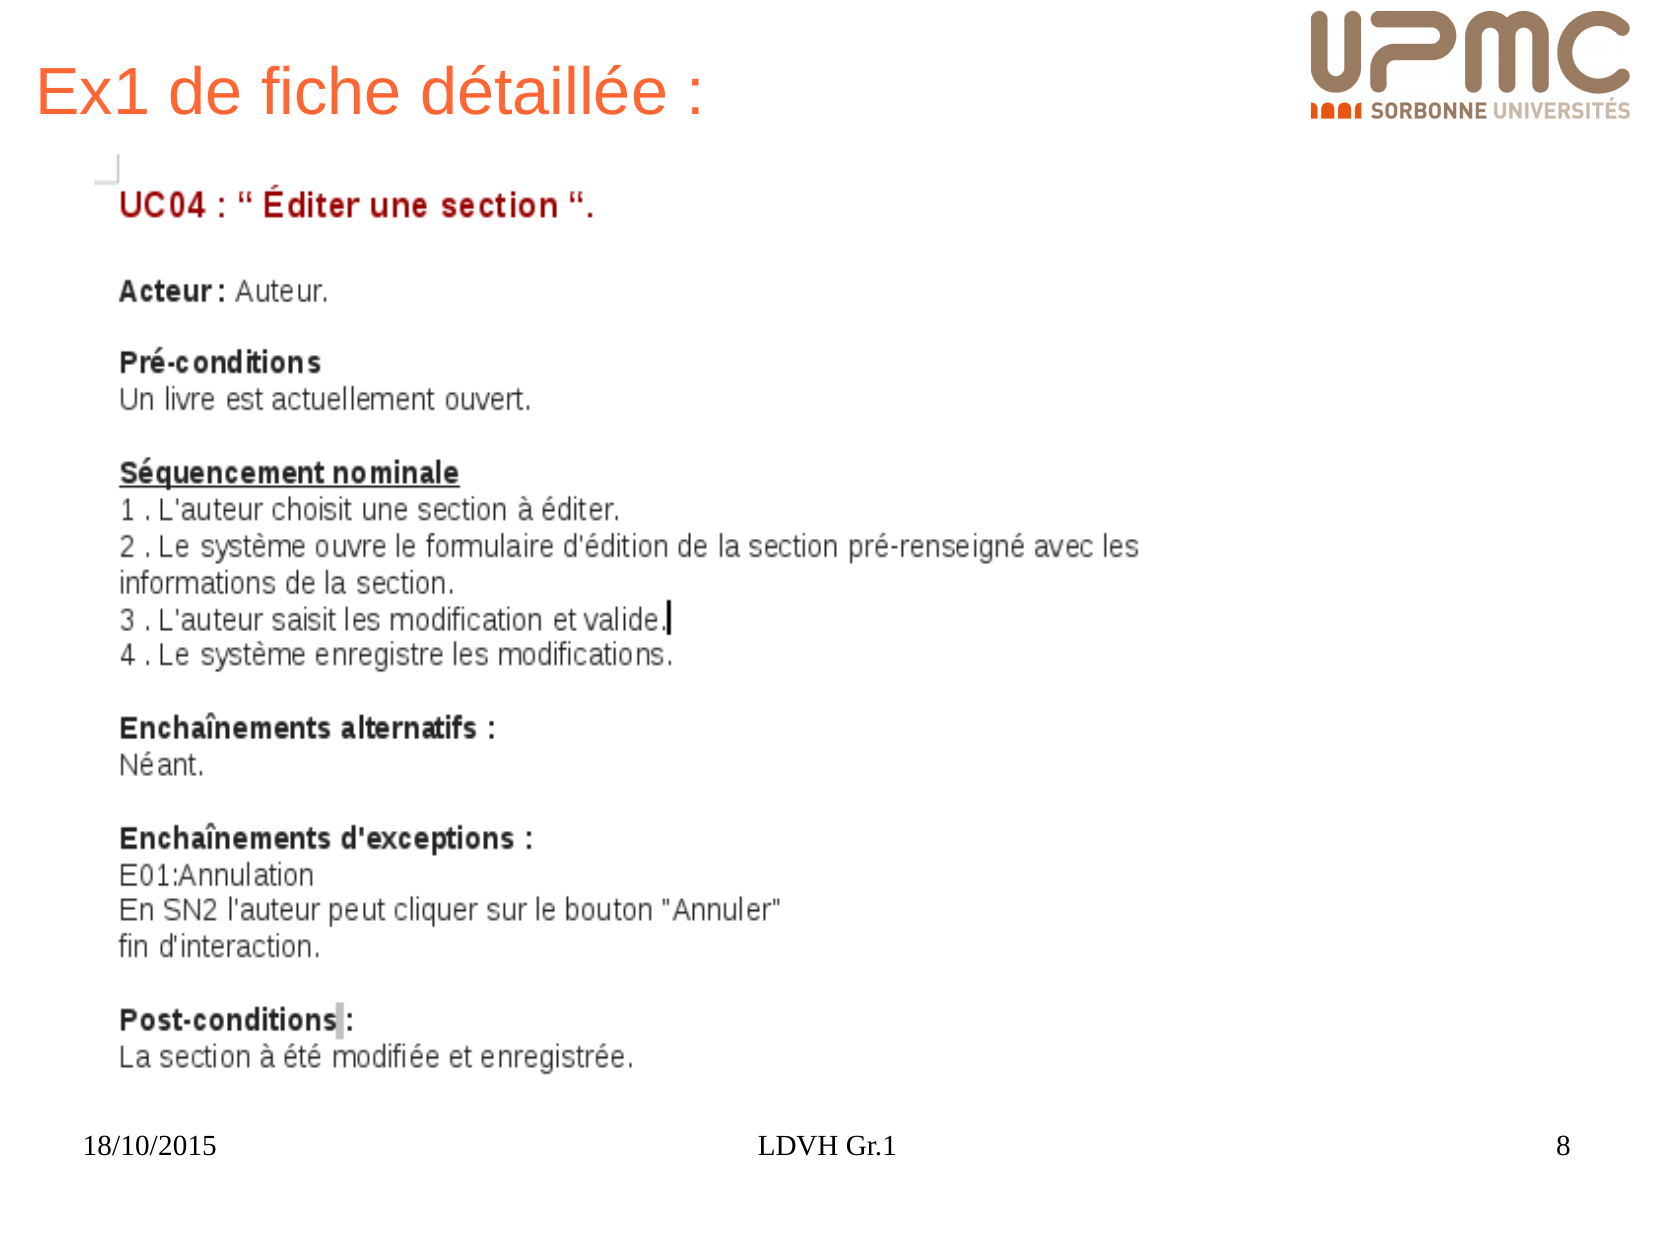

# Ex1 de fiche détaillée :
18/10/2015
LDVH Gr.1
8